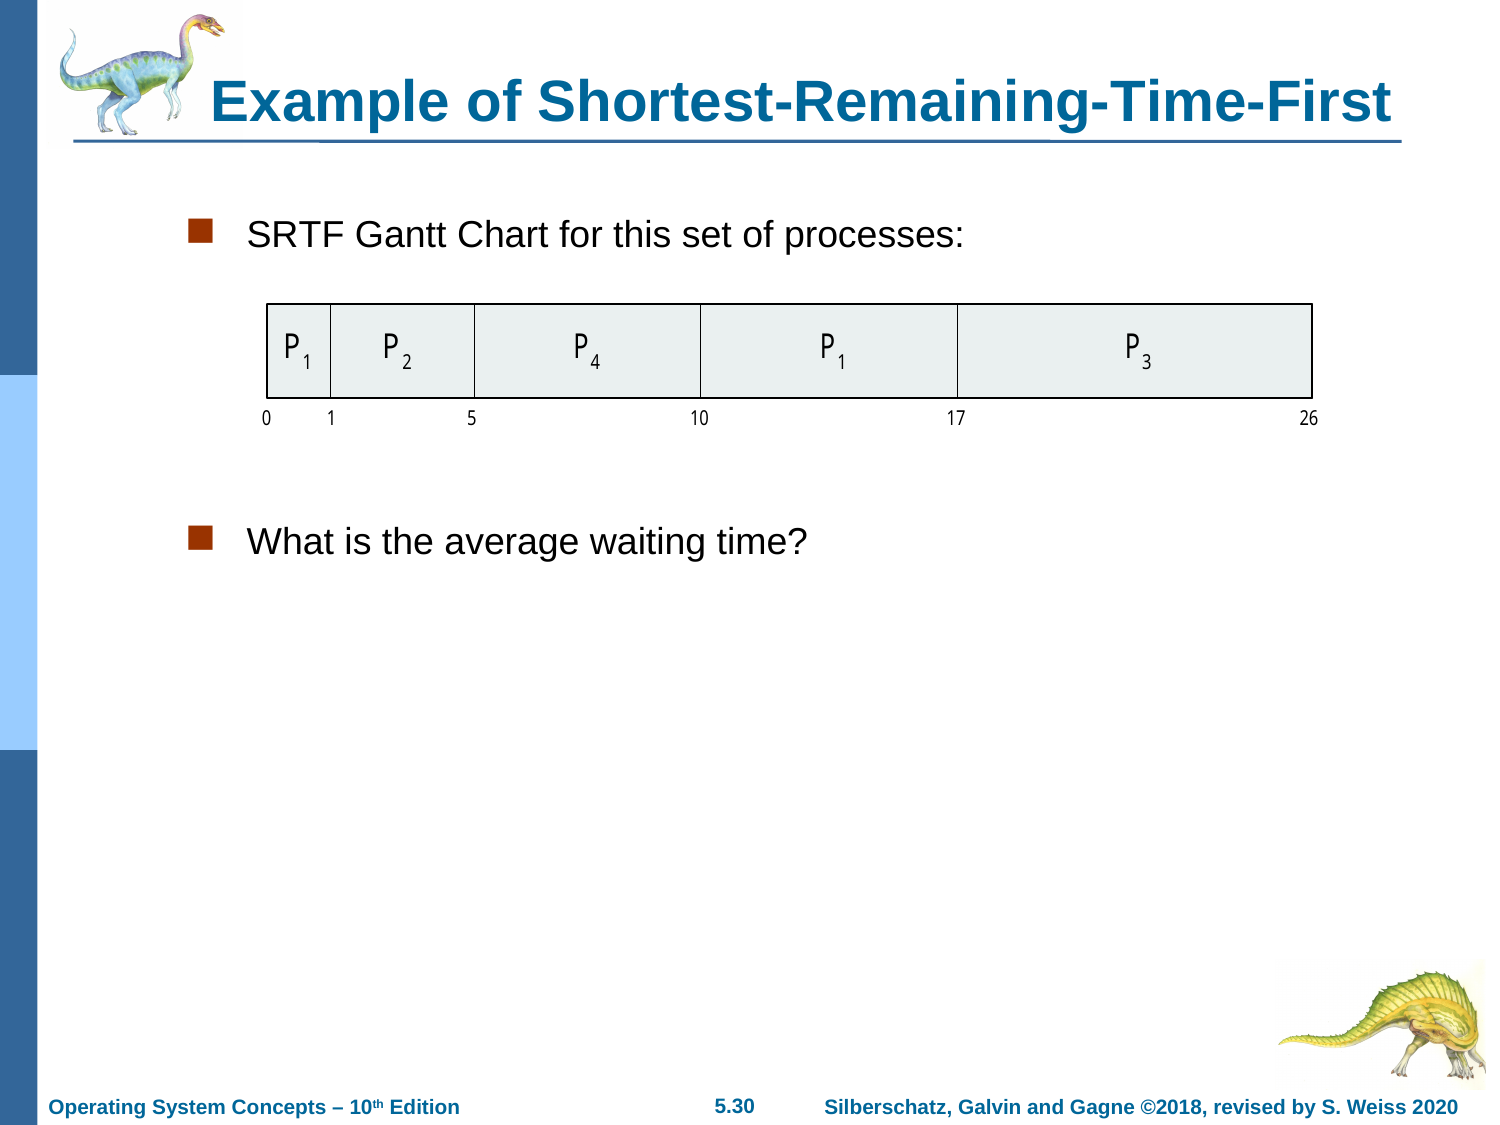

Example of Shortest-Remaining-Time-First
SRTF Gantt Chart for this set of processes:
What is the average waiting time?